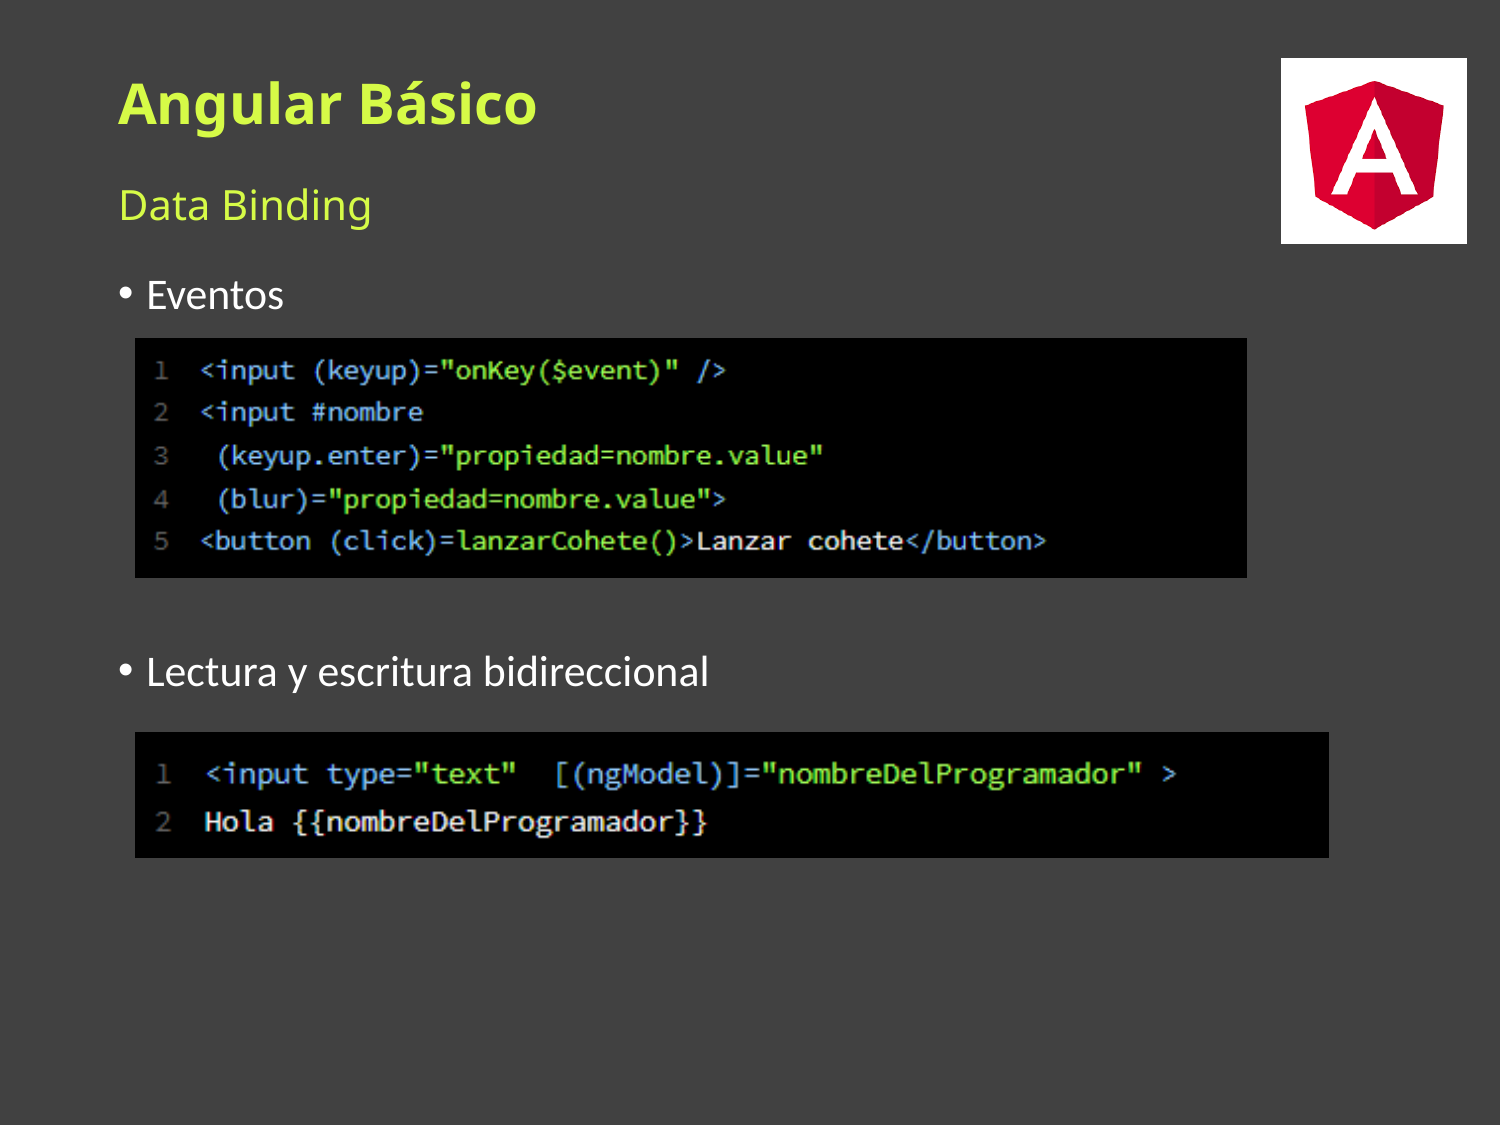

# Angular Básico
Data Binding
Eventos
Lectura y escritura bidireccional